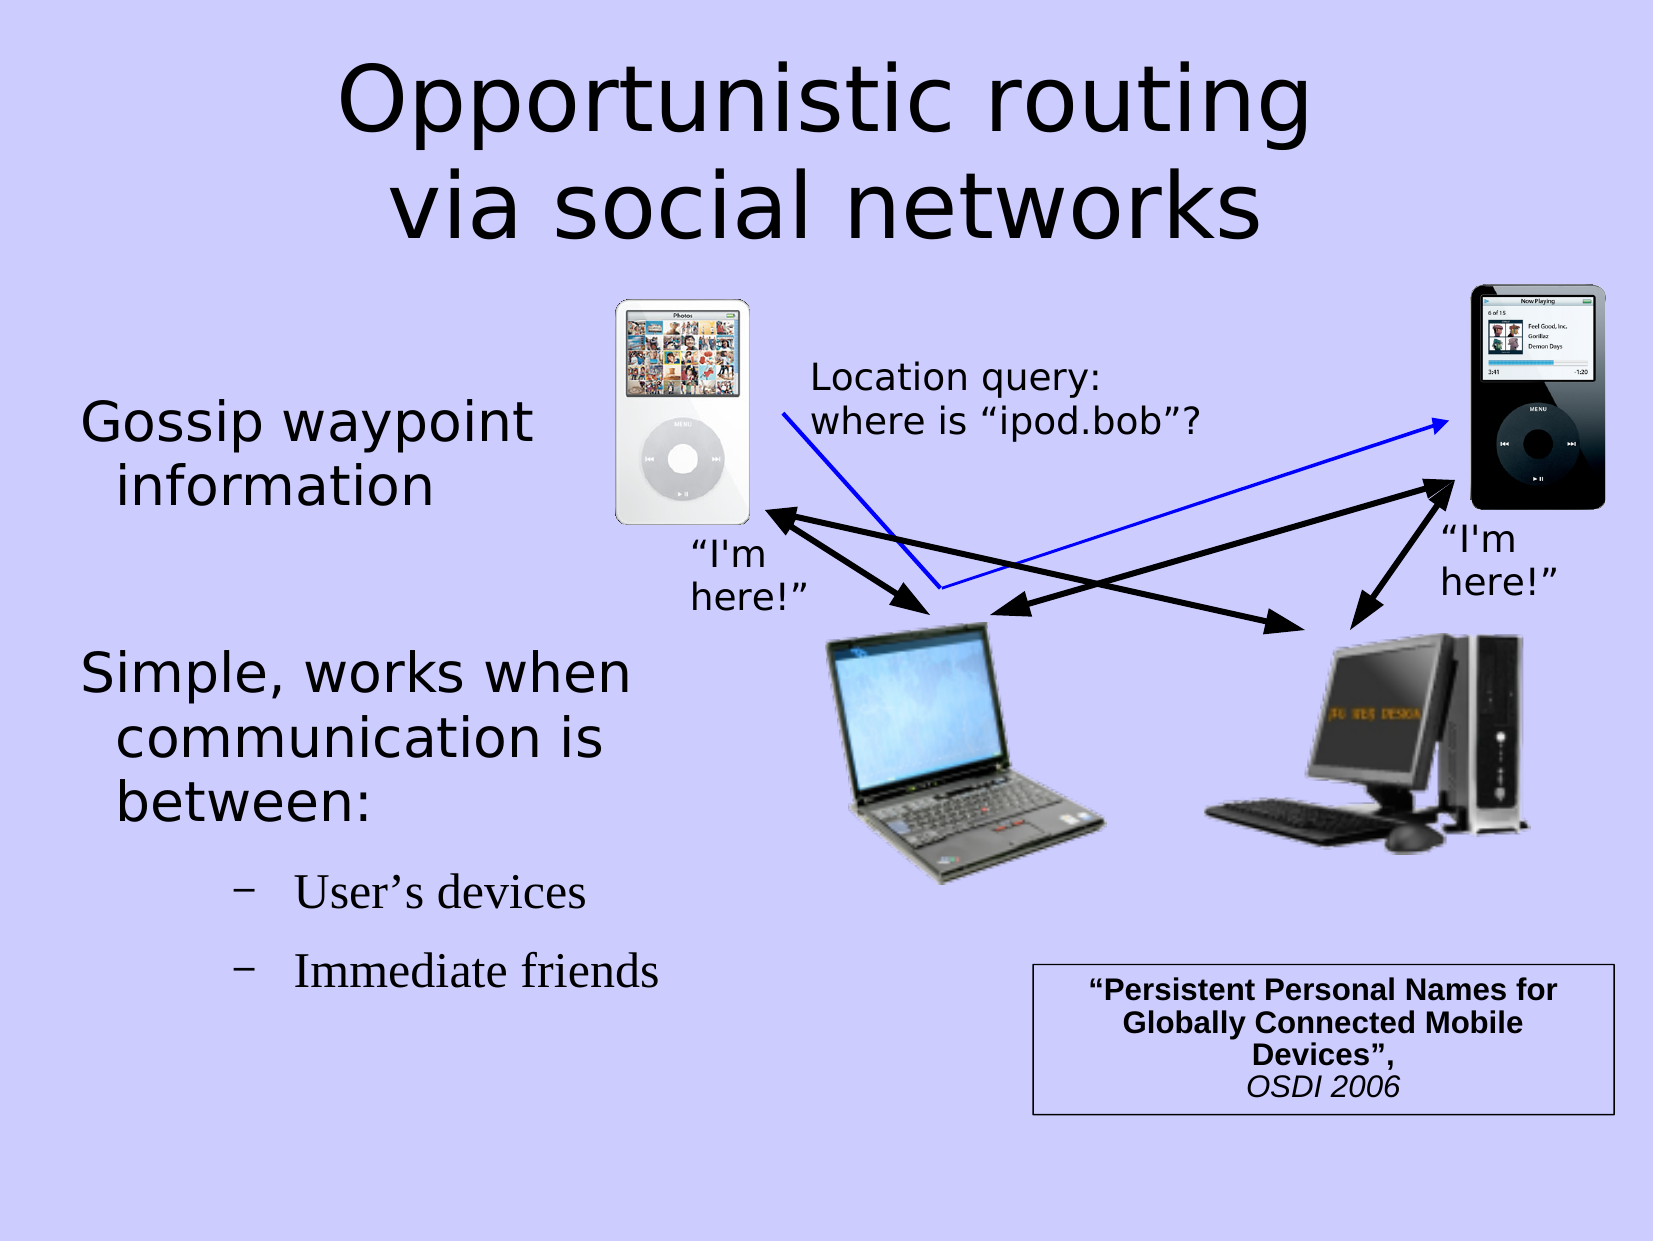

# Opportunistic routing via social networks
Location query:
where is “ipod.bob”?
 Gossip waypoint information
 Simple, works when communication is between:
 User’s devices
 Immediate friends
“I'm here!”
“I'm here!”
“Persistent Personal Names for
Globally Connected Mobile Devices”,
OSDI 2006